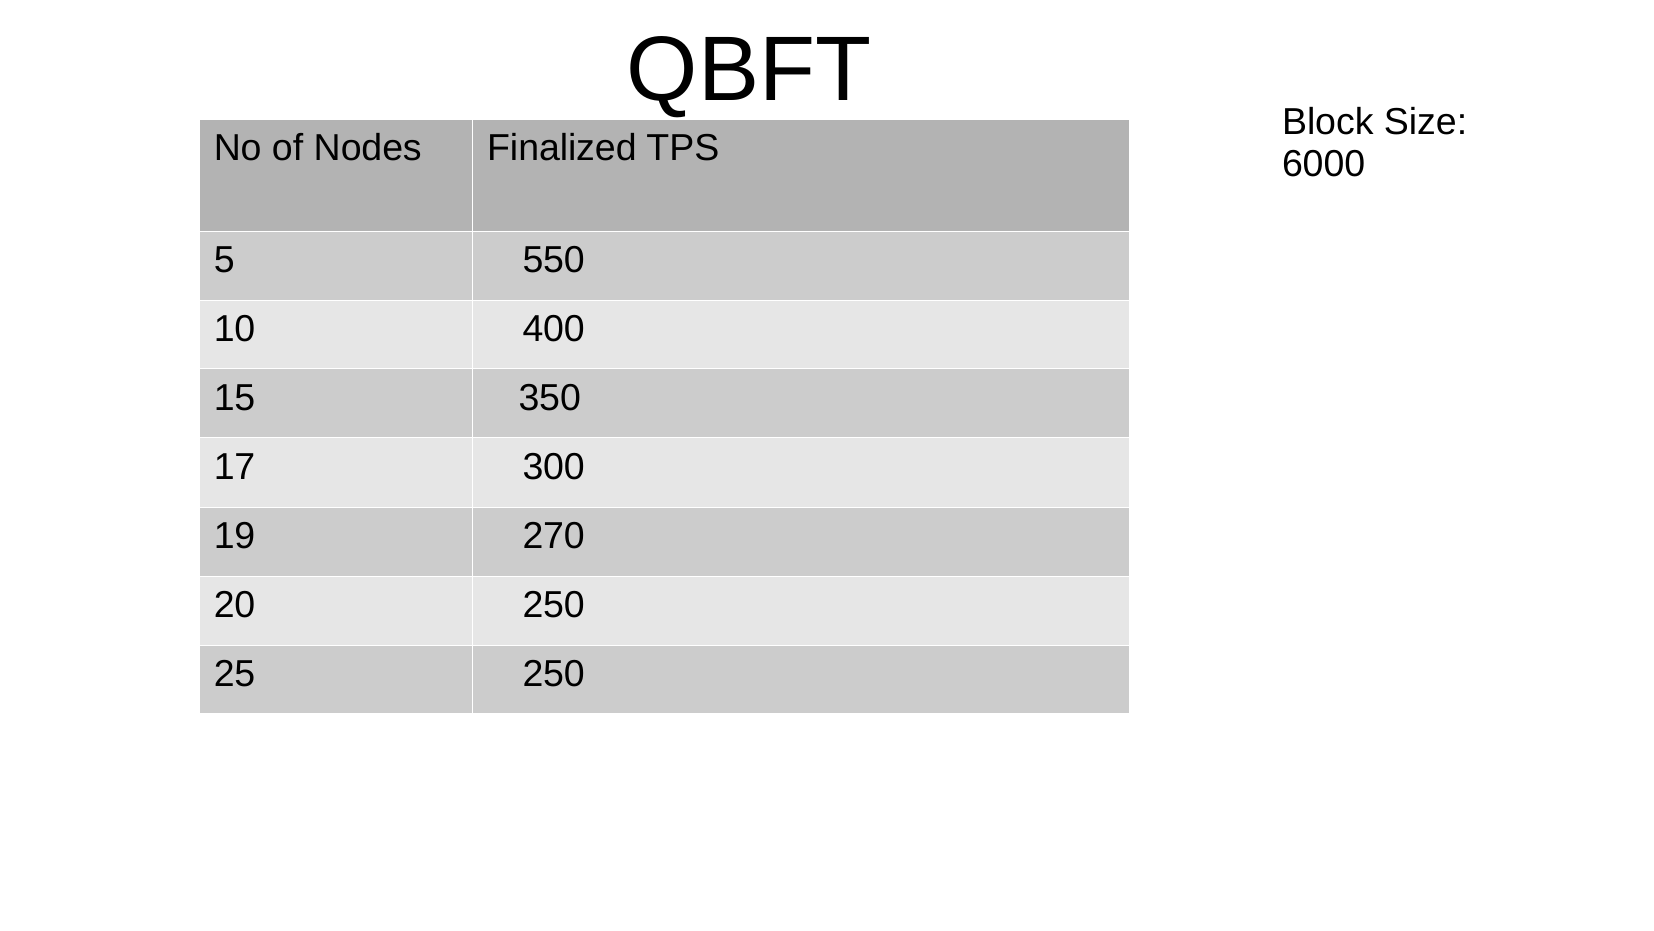

# QBFT
Block Size: 6000
| No of Nodes | Finalized TPS |
| --- | --- |
| 5 | 550 |
| 10 | 400 |
| 15 | 350 |
| 17 | 300 |
| 19 | 270 |
| 20 | 250 |
| 25 | 250 |